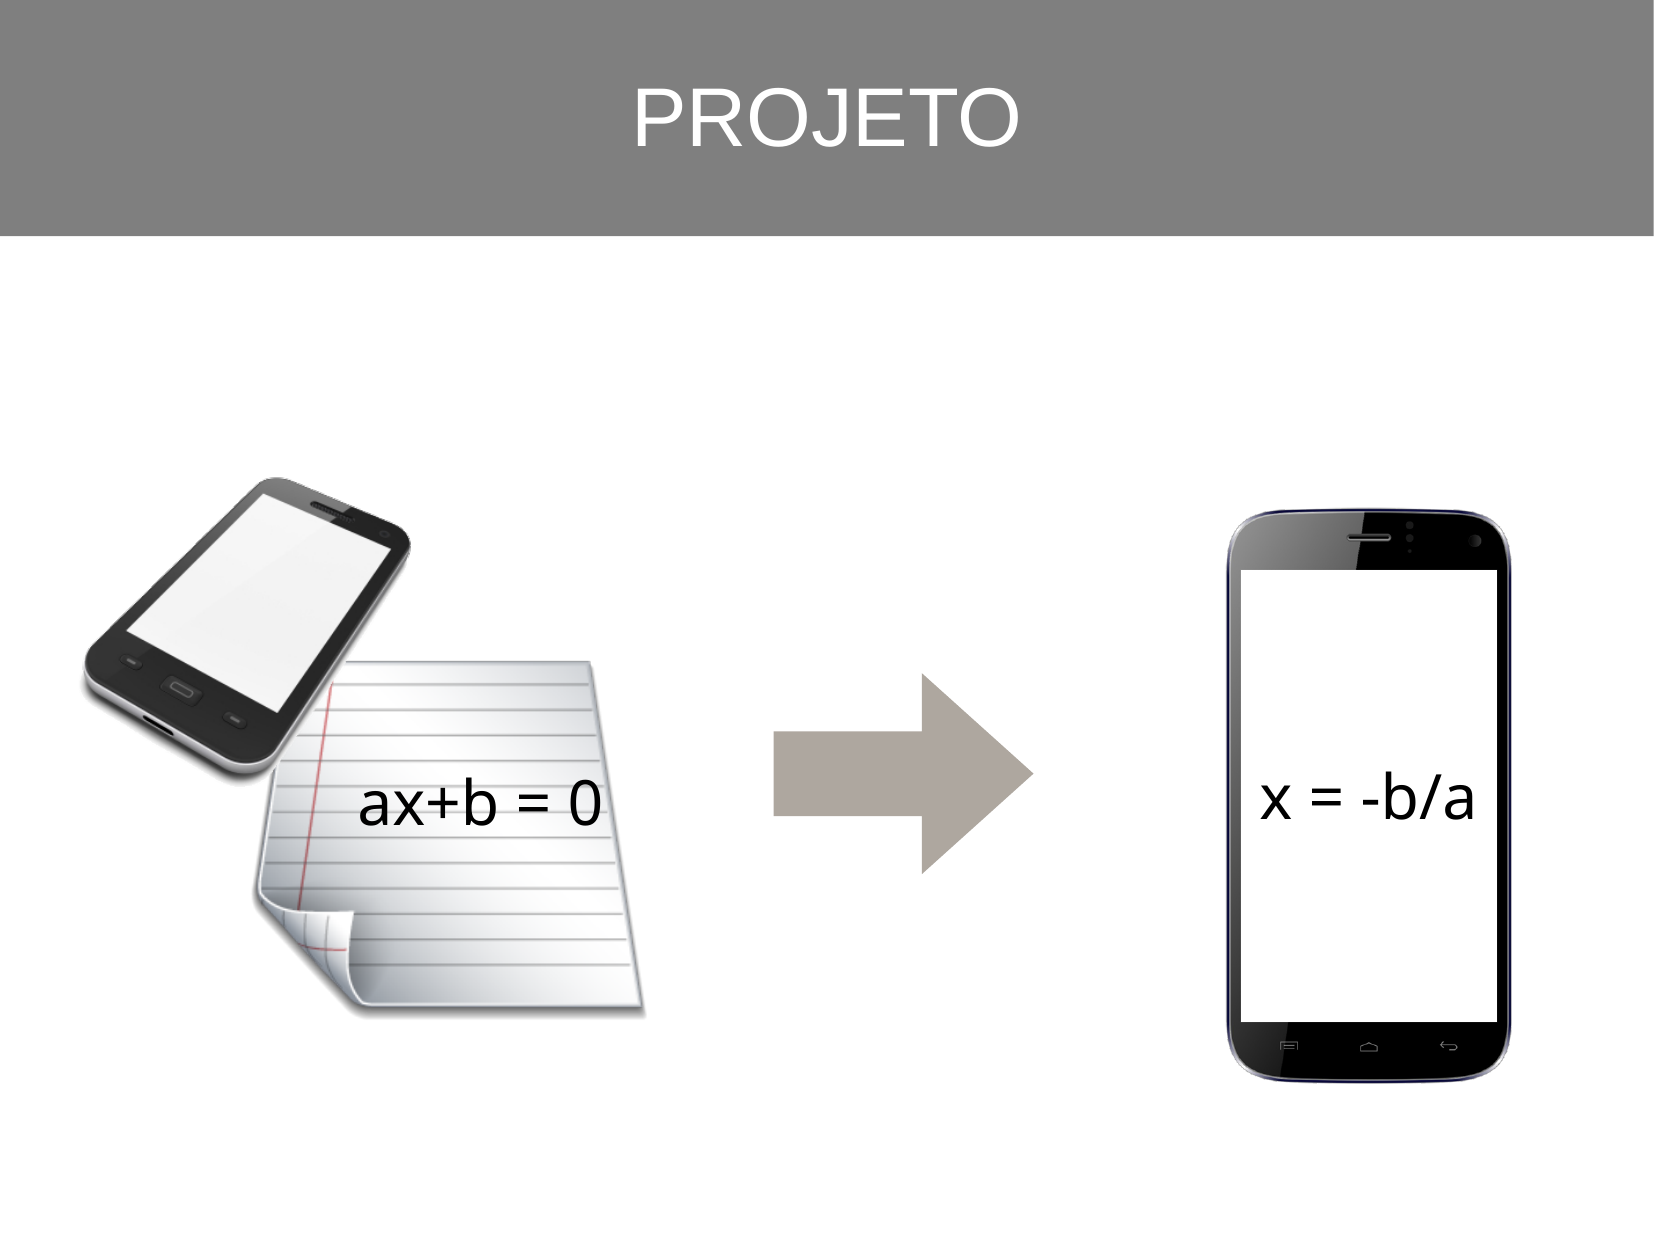

PROJETO
x = -b/a
ax+b = 0